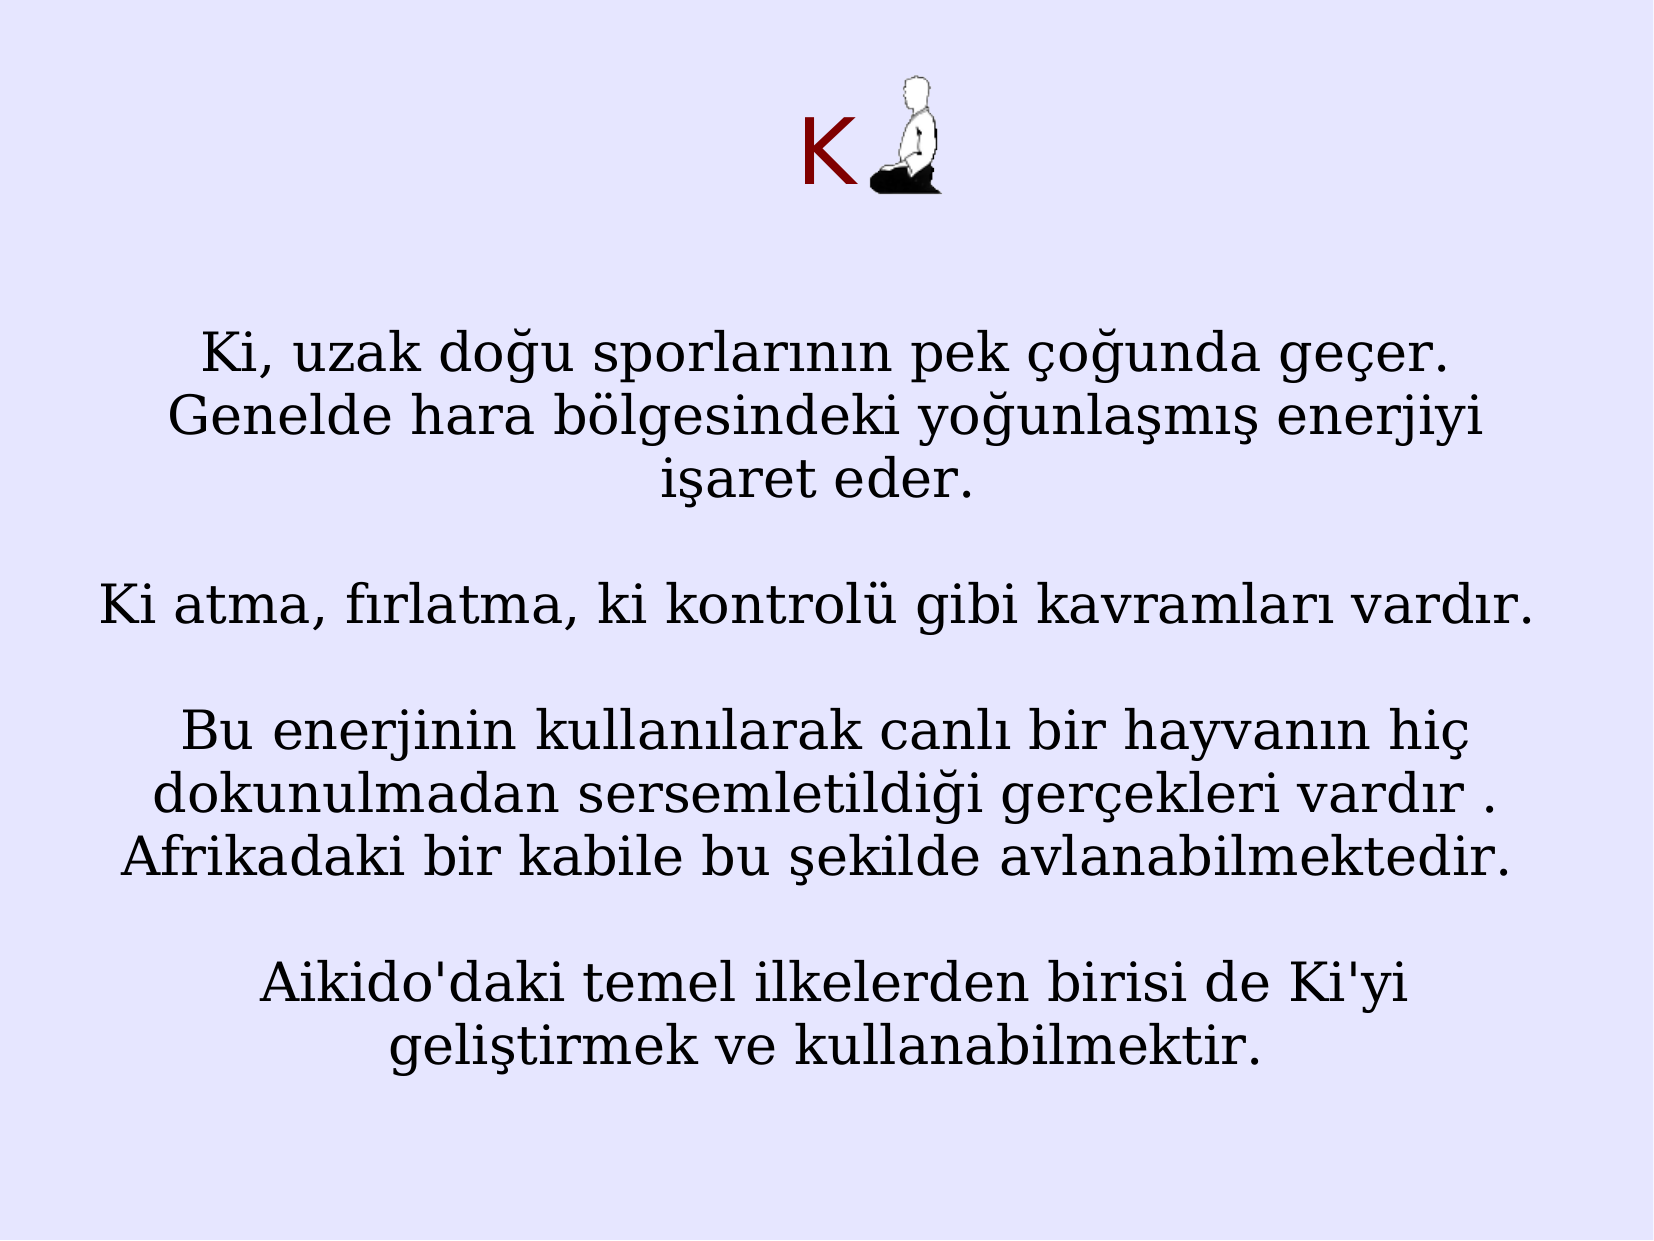

# K
Ki, uzak doğu sporlarının pek çoğunda geçer. Genelde hara bölgesindeki yoğunlaşmış enerjiyi işaret eder.
Ki atma, fırlatma, ki kontrolü gibi kavramları vardır.
Bu enerjinin kullanılarak canlı bir hayvanın hiç dokunulmadan sersemletildiği gerçekleri vardır . Afrikadaki bir kabile bu şekilde avlanabilmektedir.
 Aikido'daki temel ilkelerden birisi de Ki'yi geliştirmek ve kullanabilmektir.